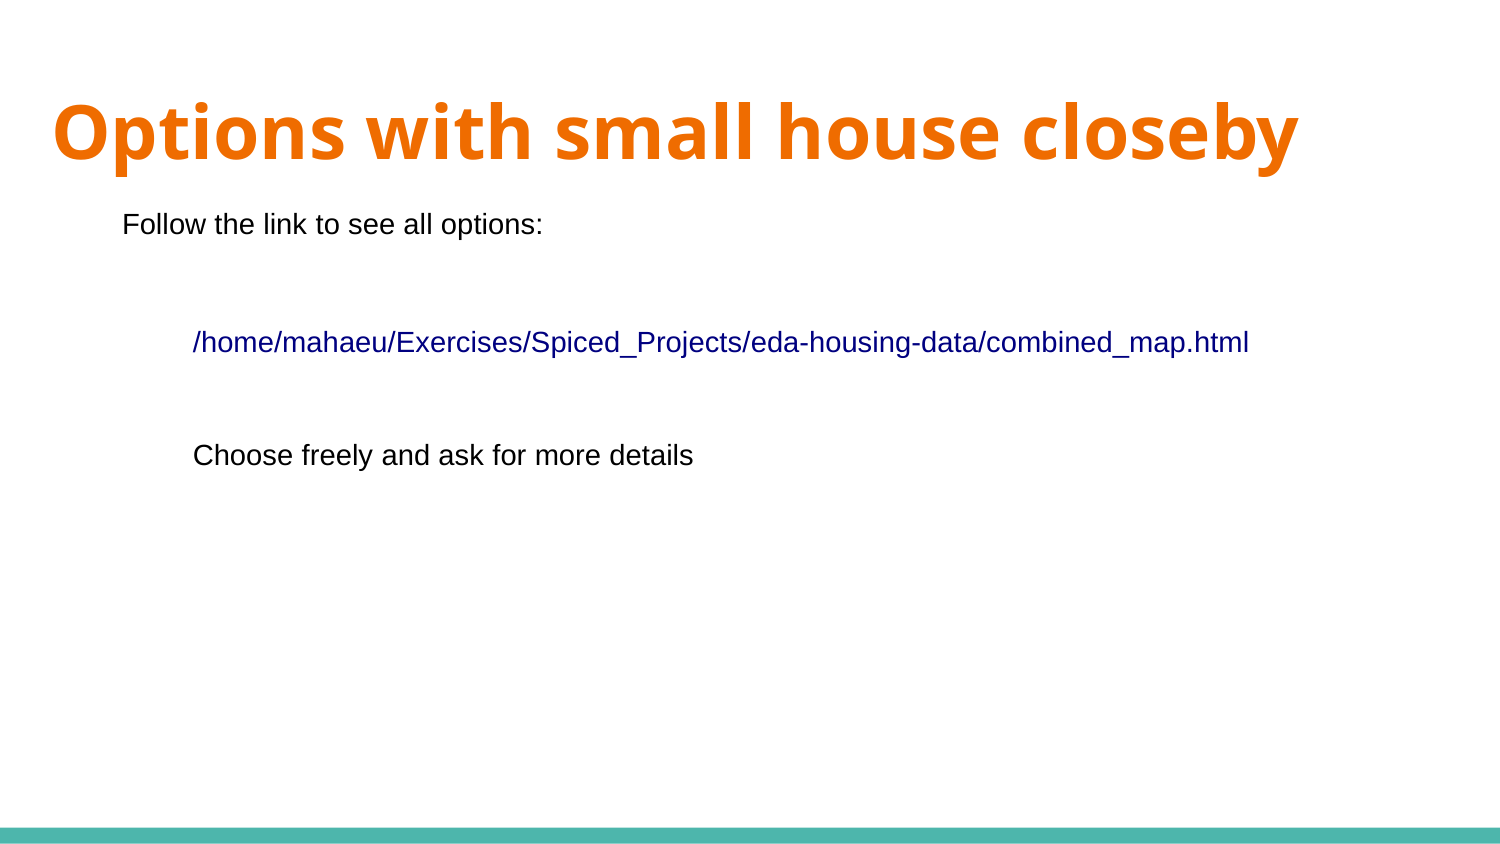

# Options with small house closeby
Follow the link to see all options:
/home/mahaeu/Exercises/Spiced_Projects/eda-housing-data/combined_map.html
Choose freely and ask for more details